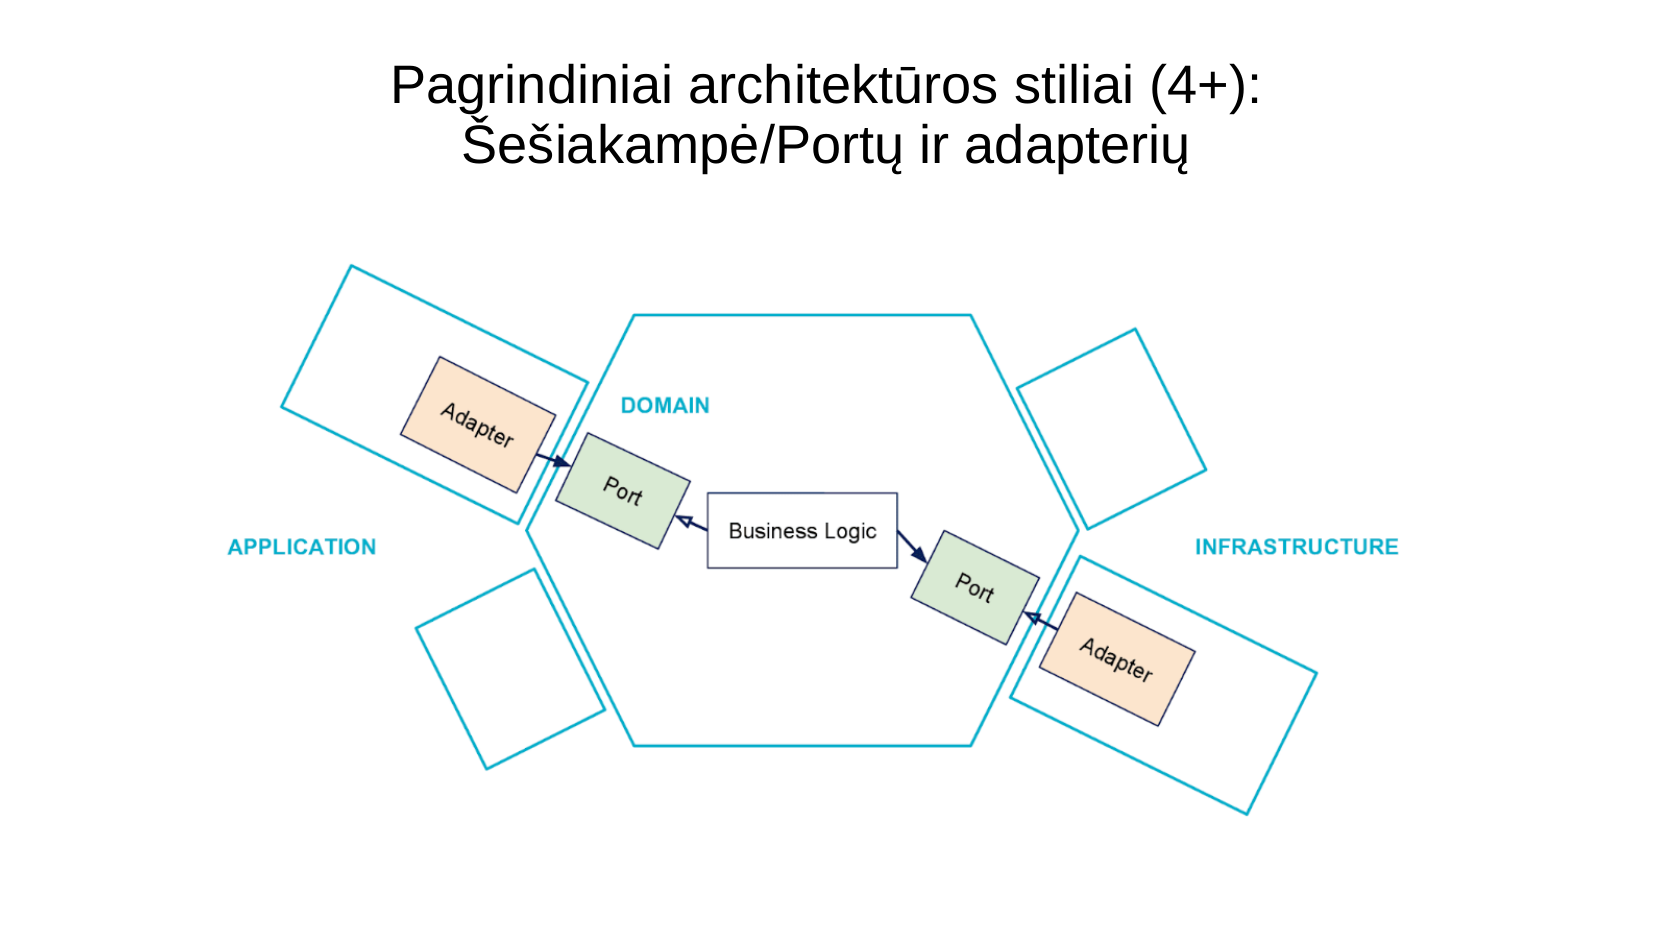

# Pagrindiniai architektūros stiliai (4+): Šešiakampė/Portų ir adapterių